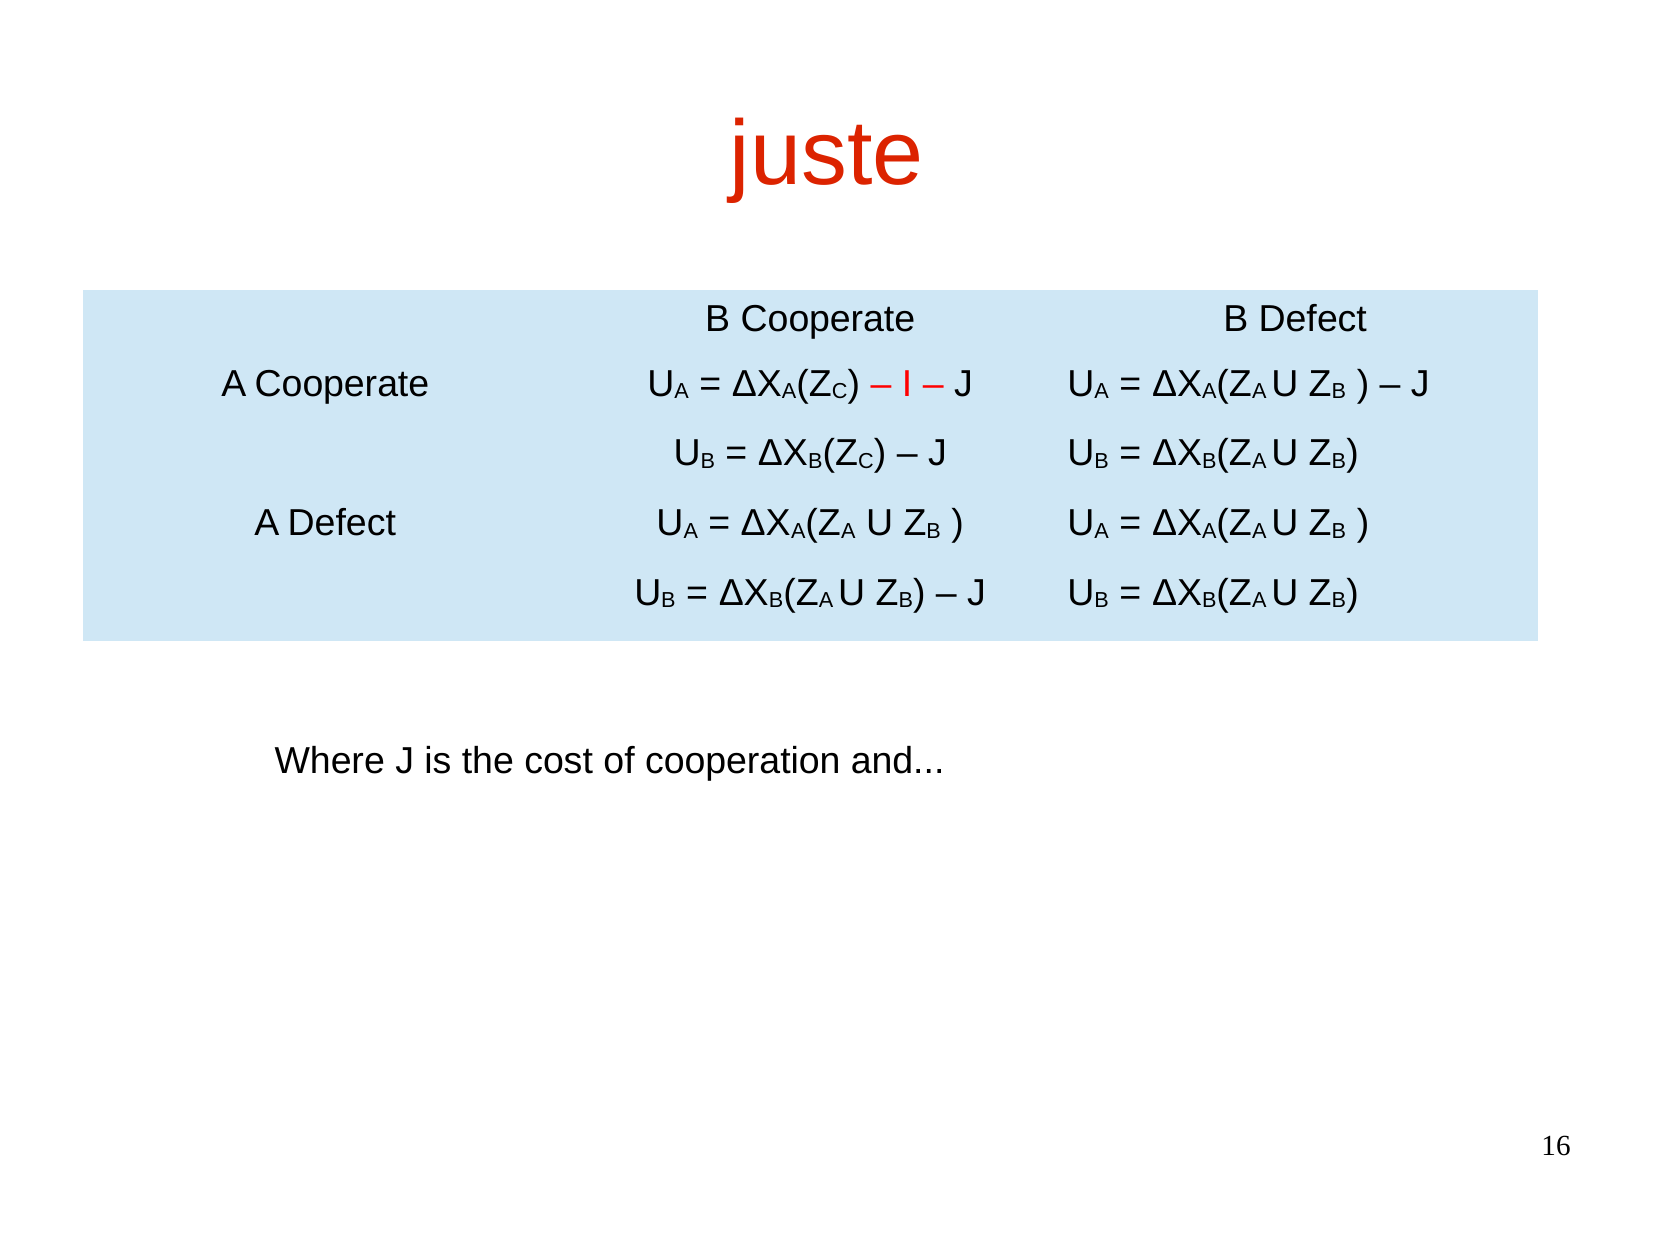

# juste
| | B Cooperate | B Defect |
| --- | --- | --- |
| A Cooperate | UA = ΔXA(ZC) – I – J | UA = ΔXA(ZA U ZB ) – J |
| | UB = ΔXB(ZC) – J | UB = ΔXB(ZA U ZB) |
| A Defect | UA = ΔXA(ZA U ZB ) | UA = ΔXA(ZA U ZB ) |
| | UB = ΔXB(ZA U ZB) – J | UB = ΔXB(ZA U ZB) |
Where J is the cost of cooperation and...
16